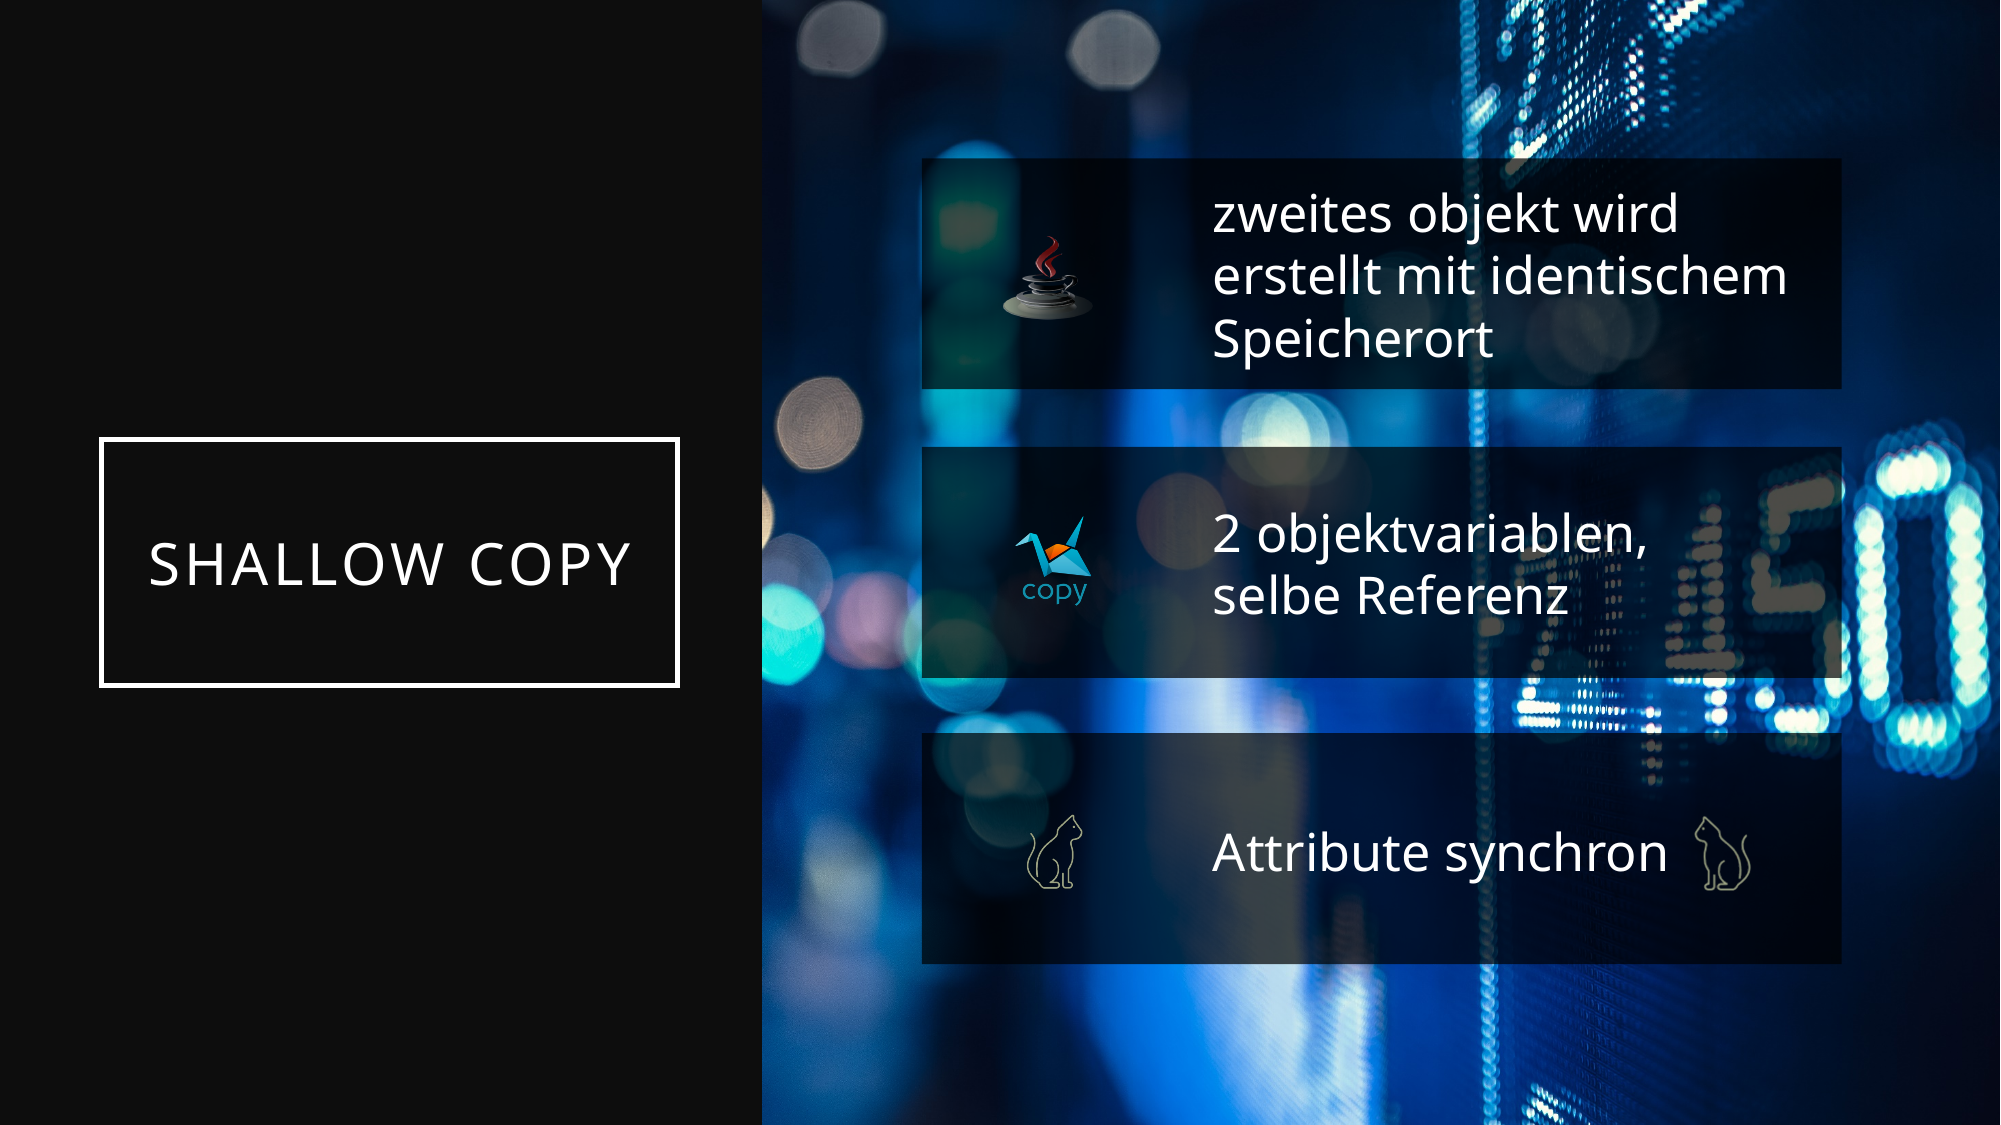

zweites objekt wird erstellt mit identischem Speicherort
2 objektvariablen,
selbe Referenz
Attribute synchron
# Shallow copy